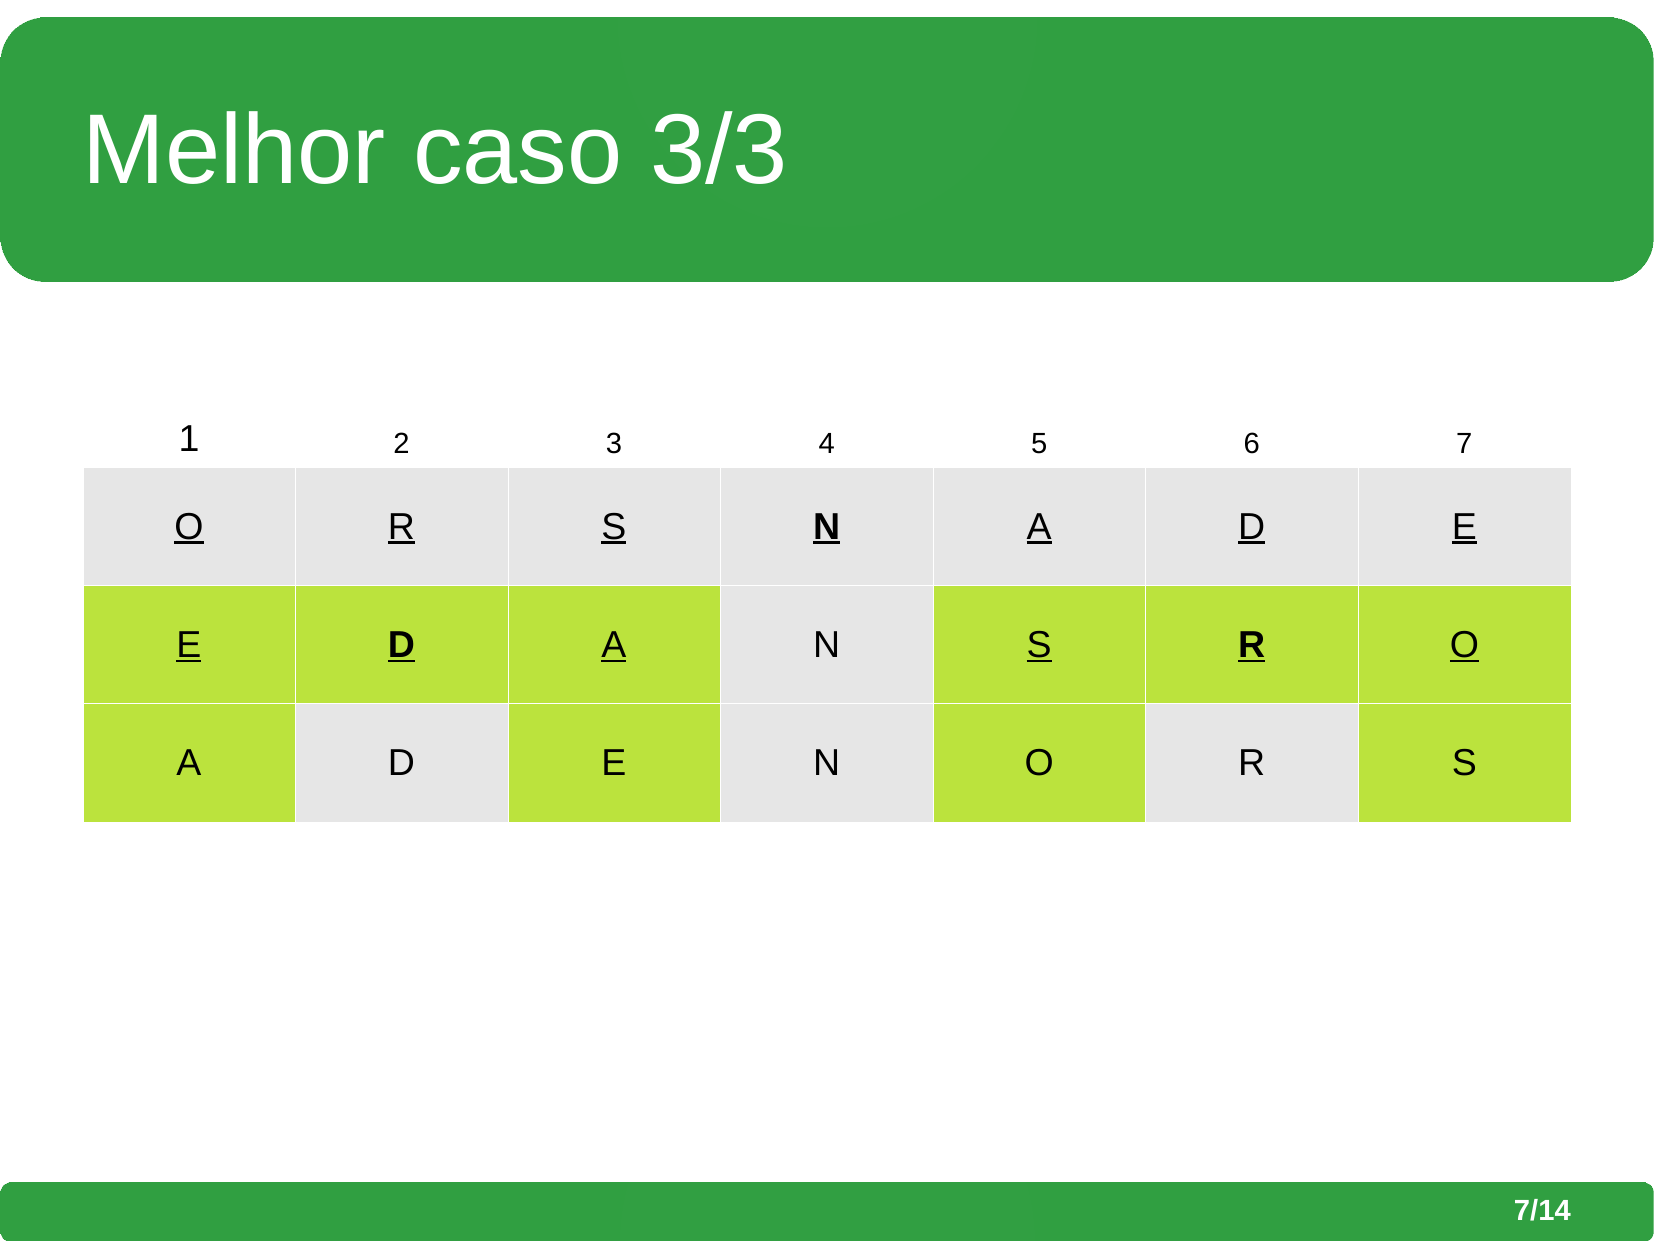

# Melhor caso 3/3
| 1 | 2 | 3 | 4 | 5 | 6 | 7 |
| --- | --- | --- | --- | --- | --- | --- |
| O | R | S | N | A | D | E |
| E | D | A | N | S | R | O |
| A | D | E | N | O | R | S |
7